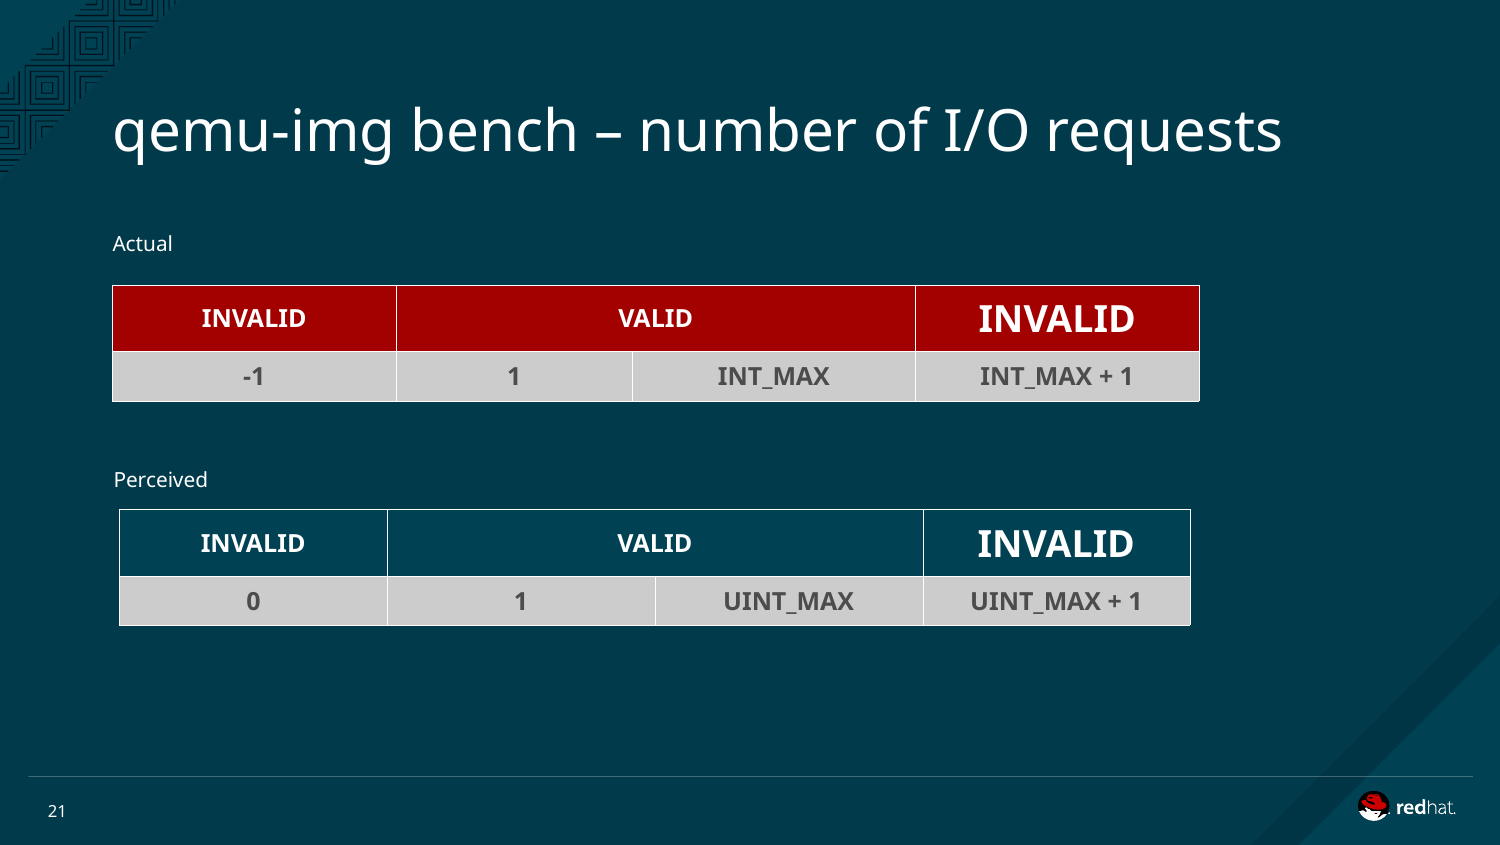

# qemu-img bench – number of I/O requests
Actual
| INVALID | VALID | | INVALID |
| --- | --- | --- | --- |
| -1 | 1 | INT\_MAX | INT\_MAX + 1 |
Perceived
| INVALID | VALID | | INVALID |
| --- | --- | --- | --- |
| 0 | 1 | UINT\_MAX | UINT\_MAX + 1 |
21